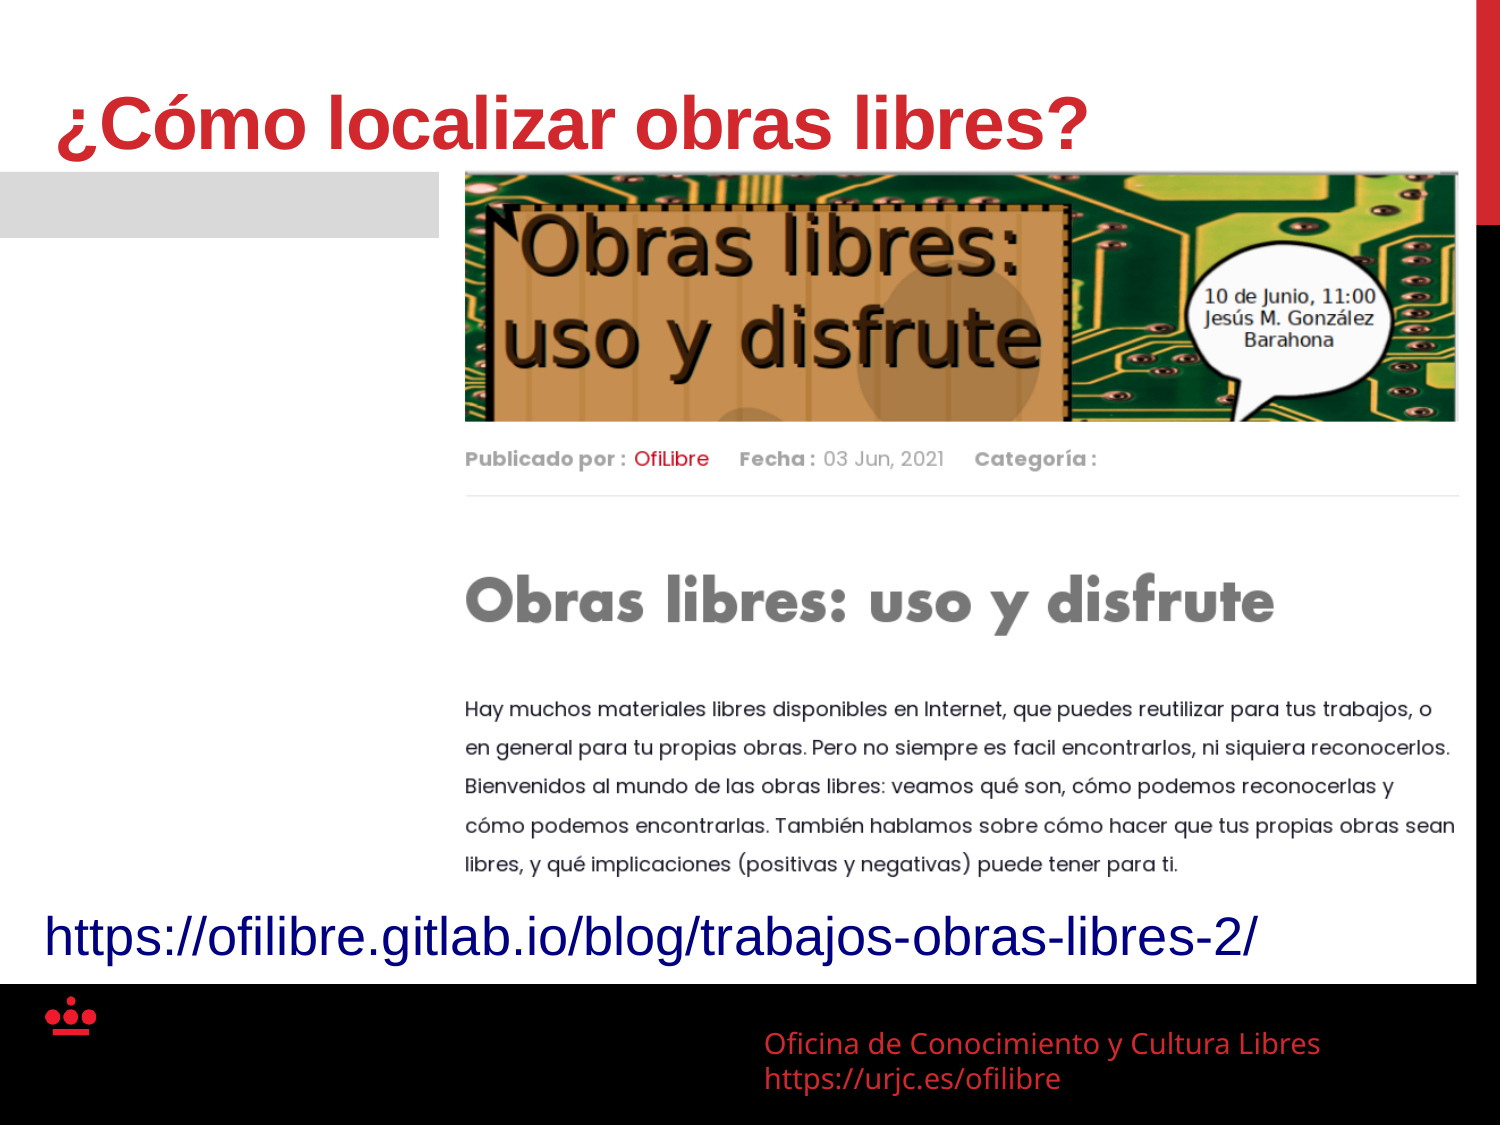

¿Cómo localizar obras libres?
#
https://ofilibre.gitlab.io/blog/trabajos-obras-libres-2/
Oficina de Conocimiento y Cultura Libres
https://urjc.es/ofilibre